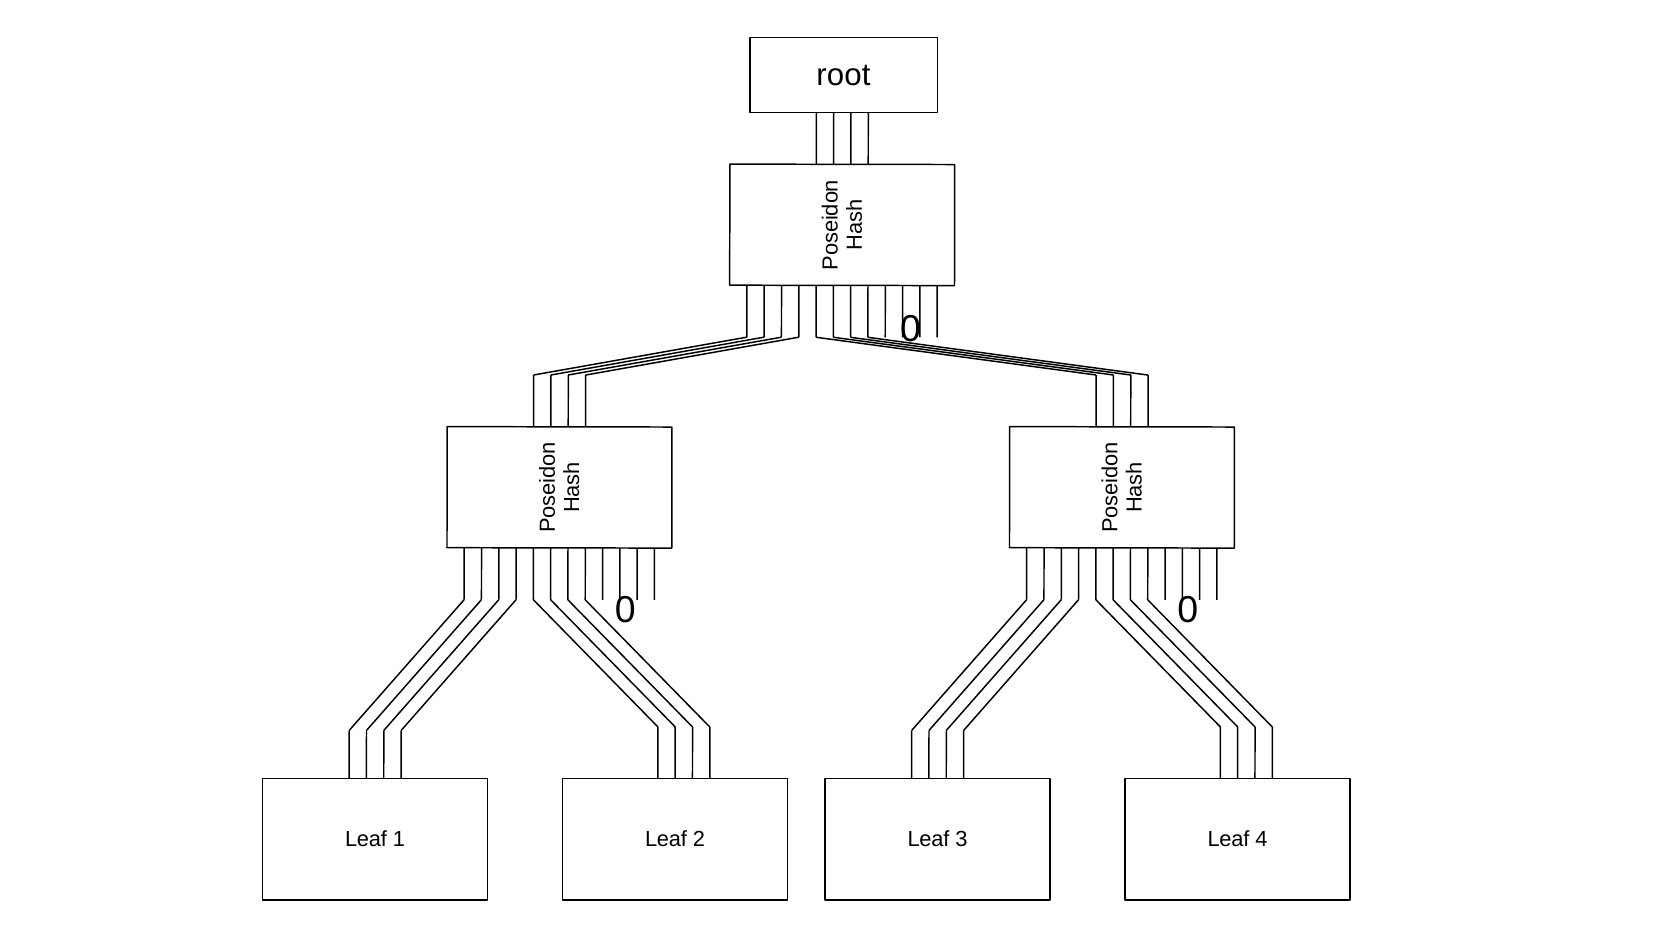

root
Poseidon
Hash
0
Poseidon
Hash
Poseidon
Hash
0
0
Leaf 1
Leaf 2
Leaf 3
Leaf 4